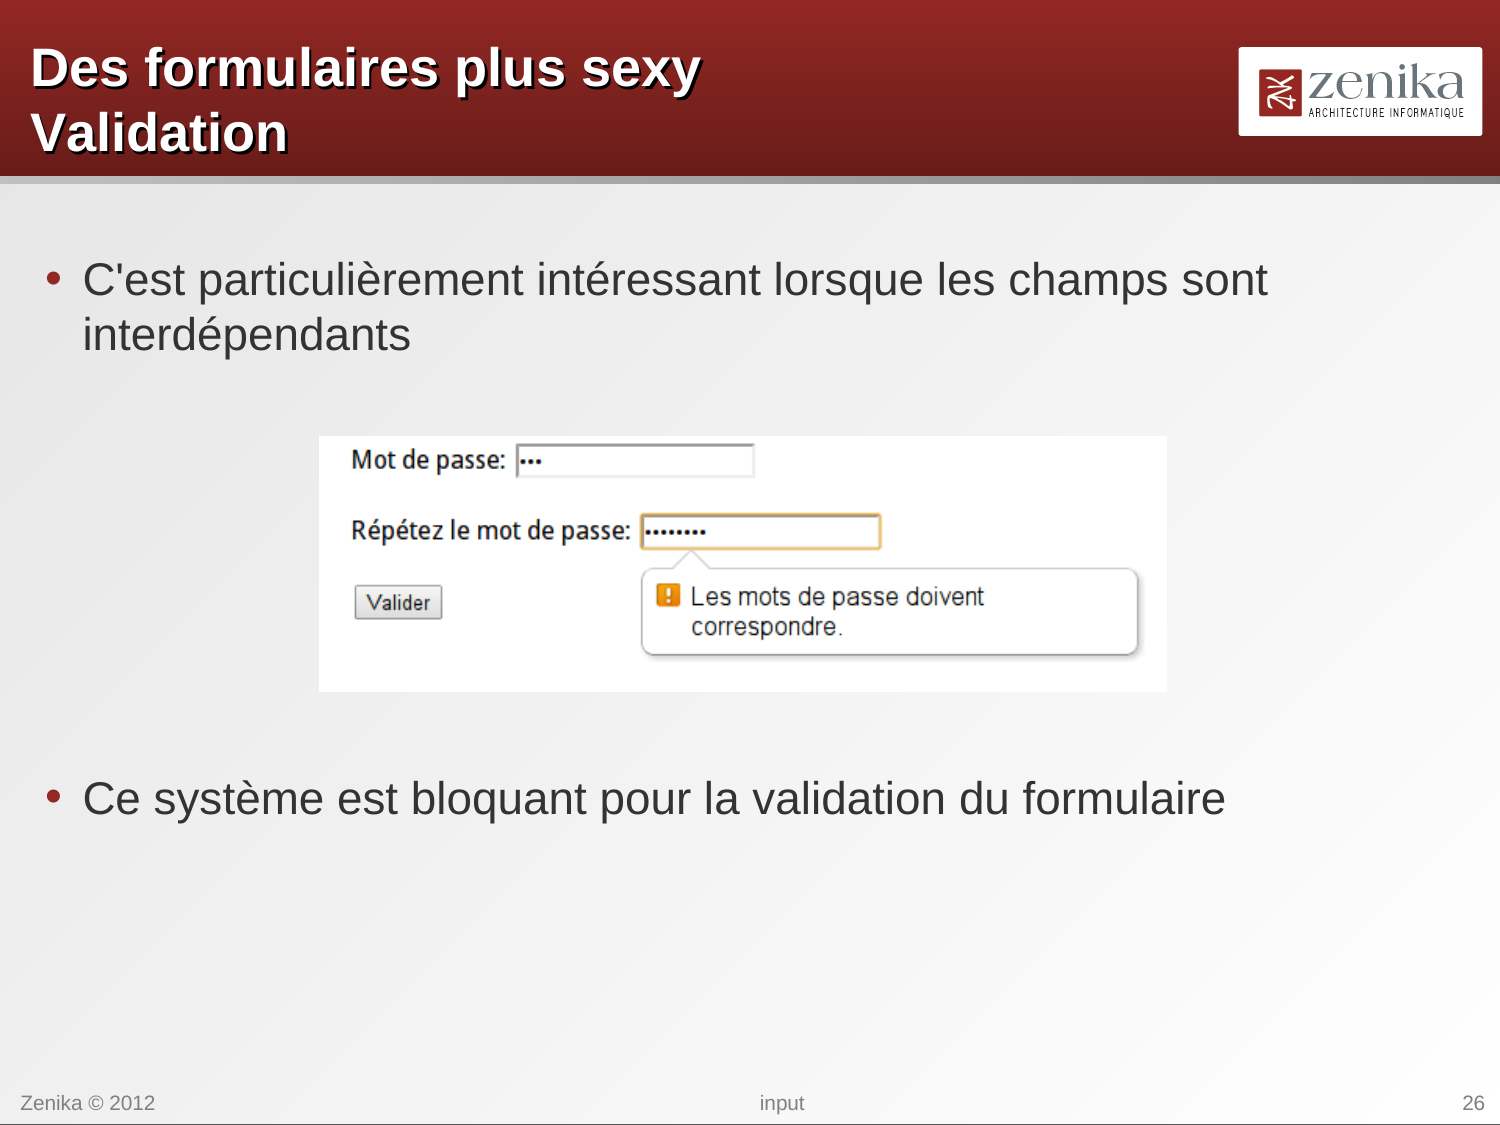

# Des formulaires plus sexy Validation
C'est particulièrement intéressant lorsque les champs sont interdépendants
Ce système est bloquant pour la validation du formulaire